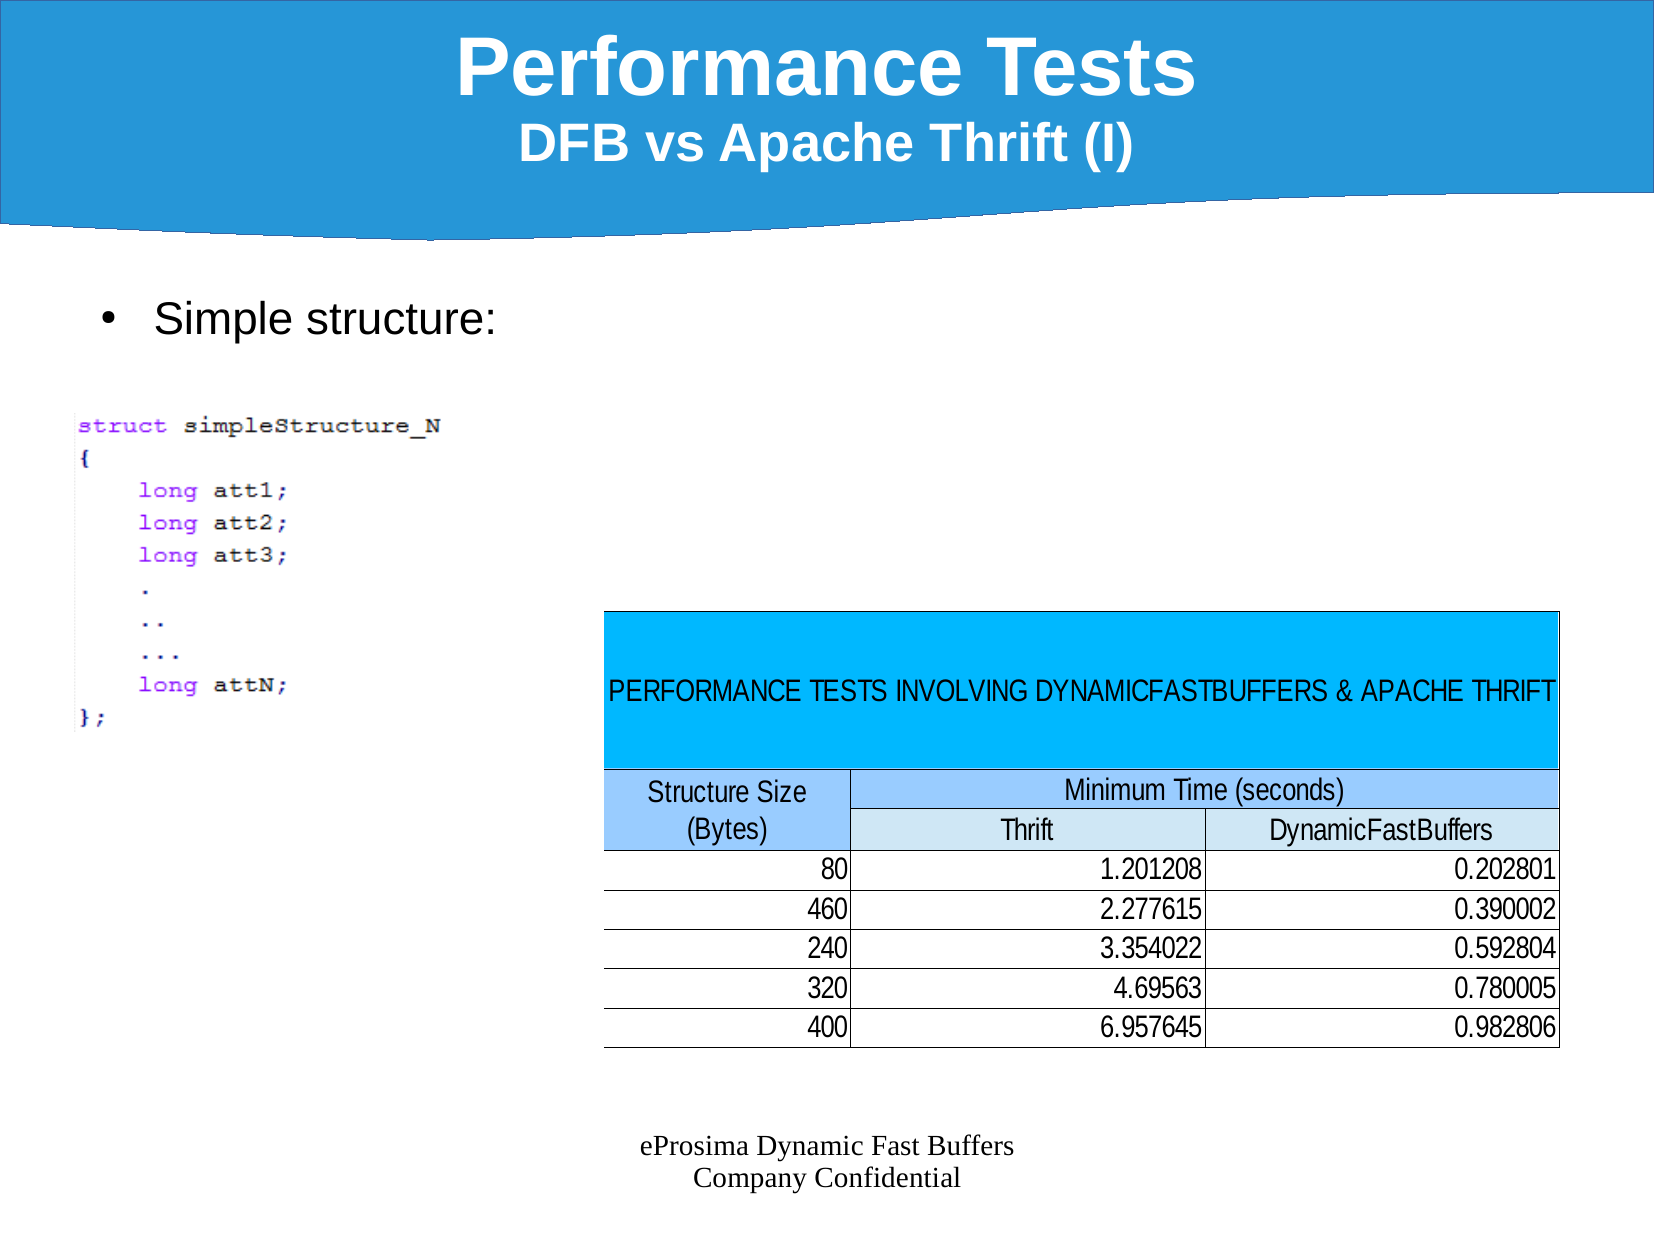

Performance Tests
DFB vs Apache Thrift (I)
# Simple structure:
eProsima Dynamic Fast Buffers